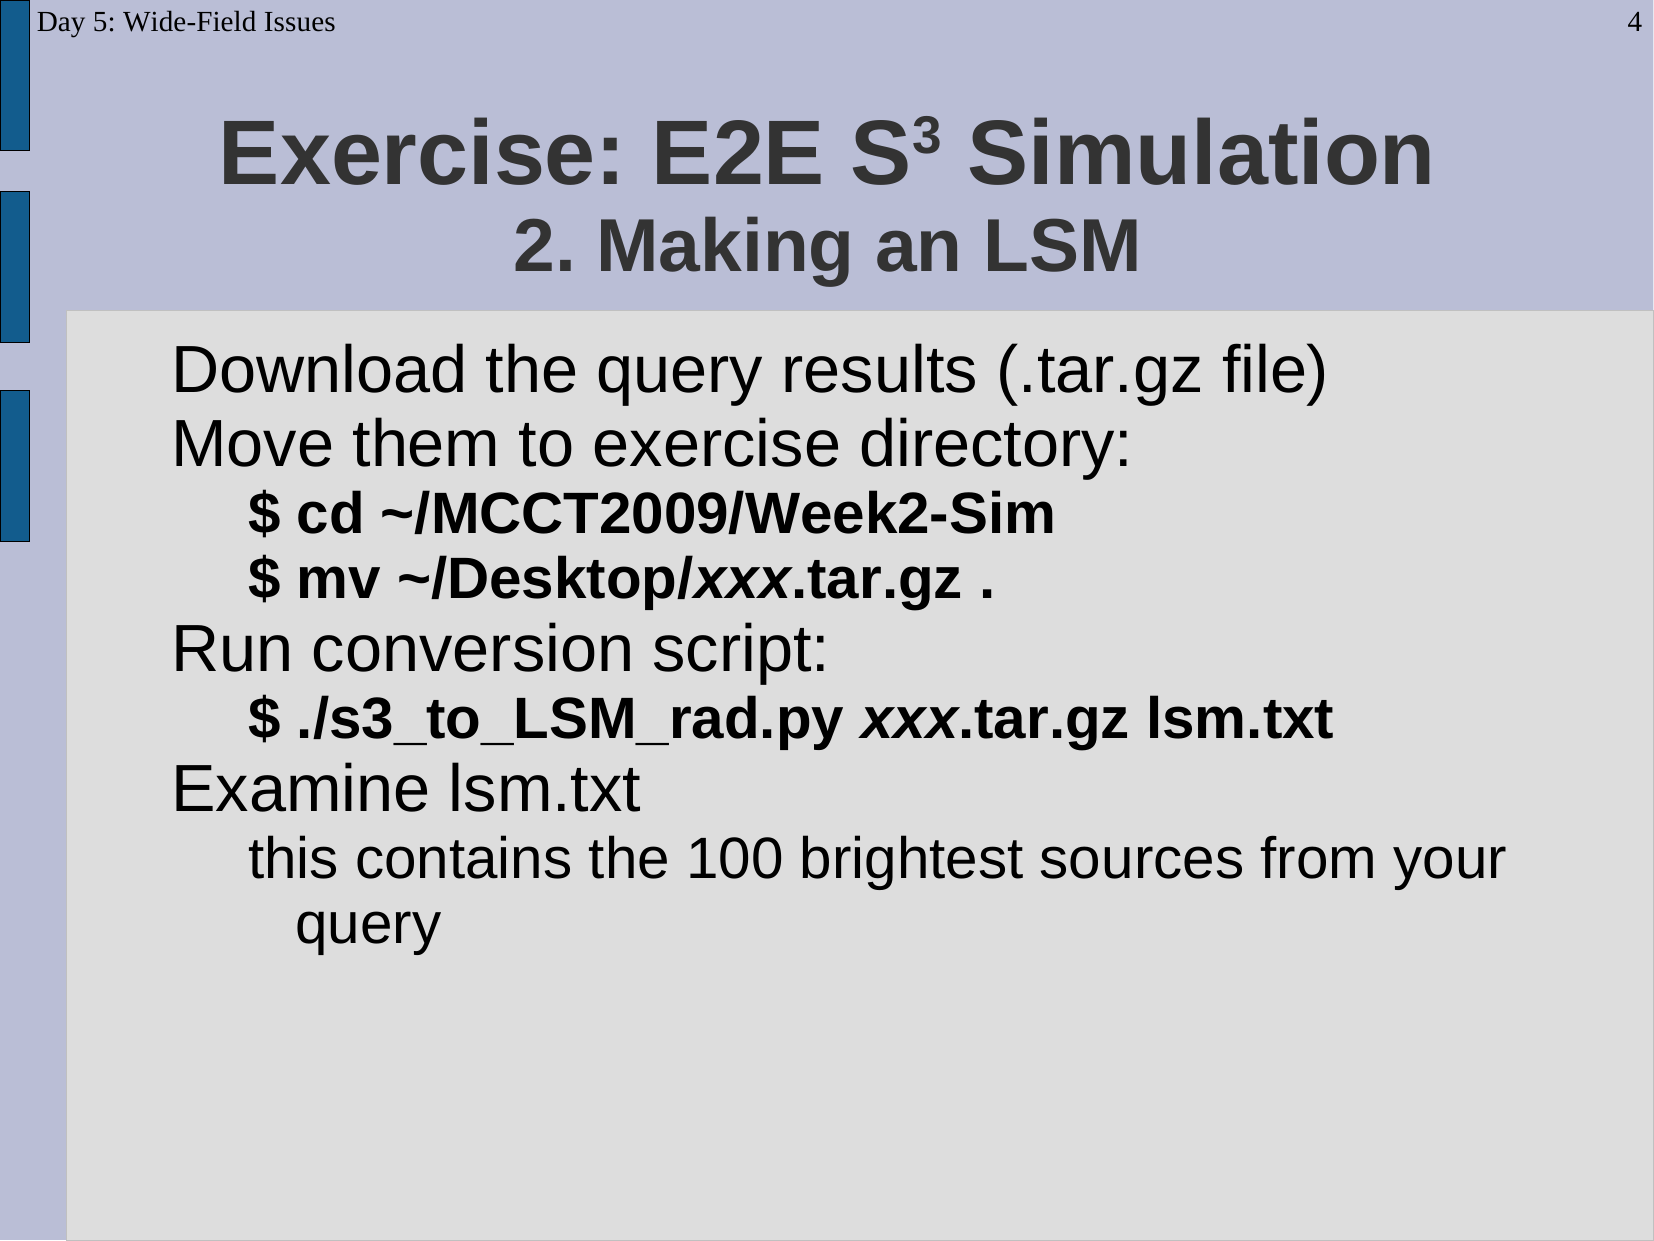

Day 5: Wide-Field Issues
4
# Exercise: E2E S3 Simulation 2. Making an LSM
Download the query results (.tar.gz file)
Move them to exercise directory:
$ cd ~/MCCT2009/Week2-Sim
$ mv ~/Desktop/xxx.tar.gz .
Run conversion script:
$ ./s3_to_LSM_rad.py xxx.tar.gz lsm.txt
Examine lsm.txt
this contains the 100 brightest sources from your query